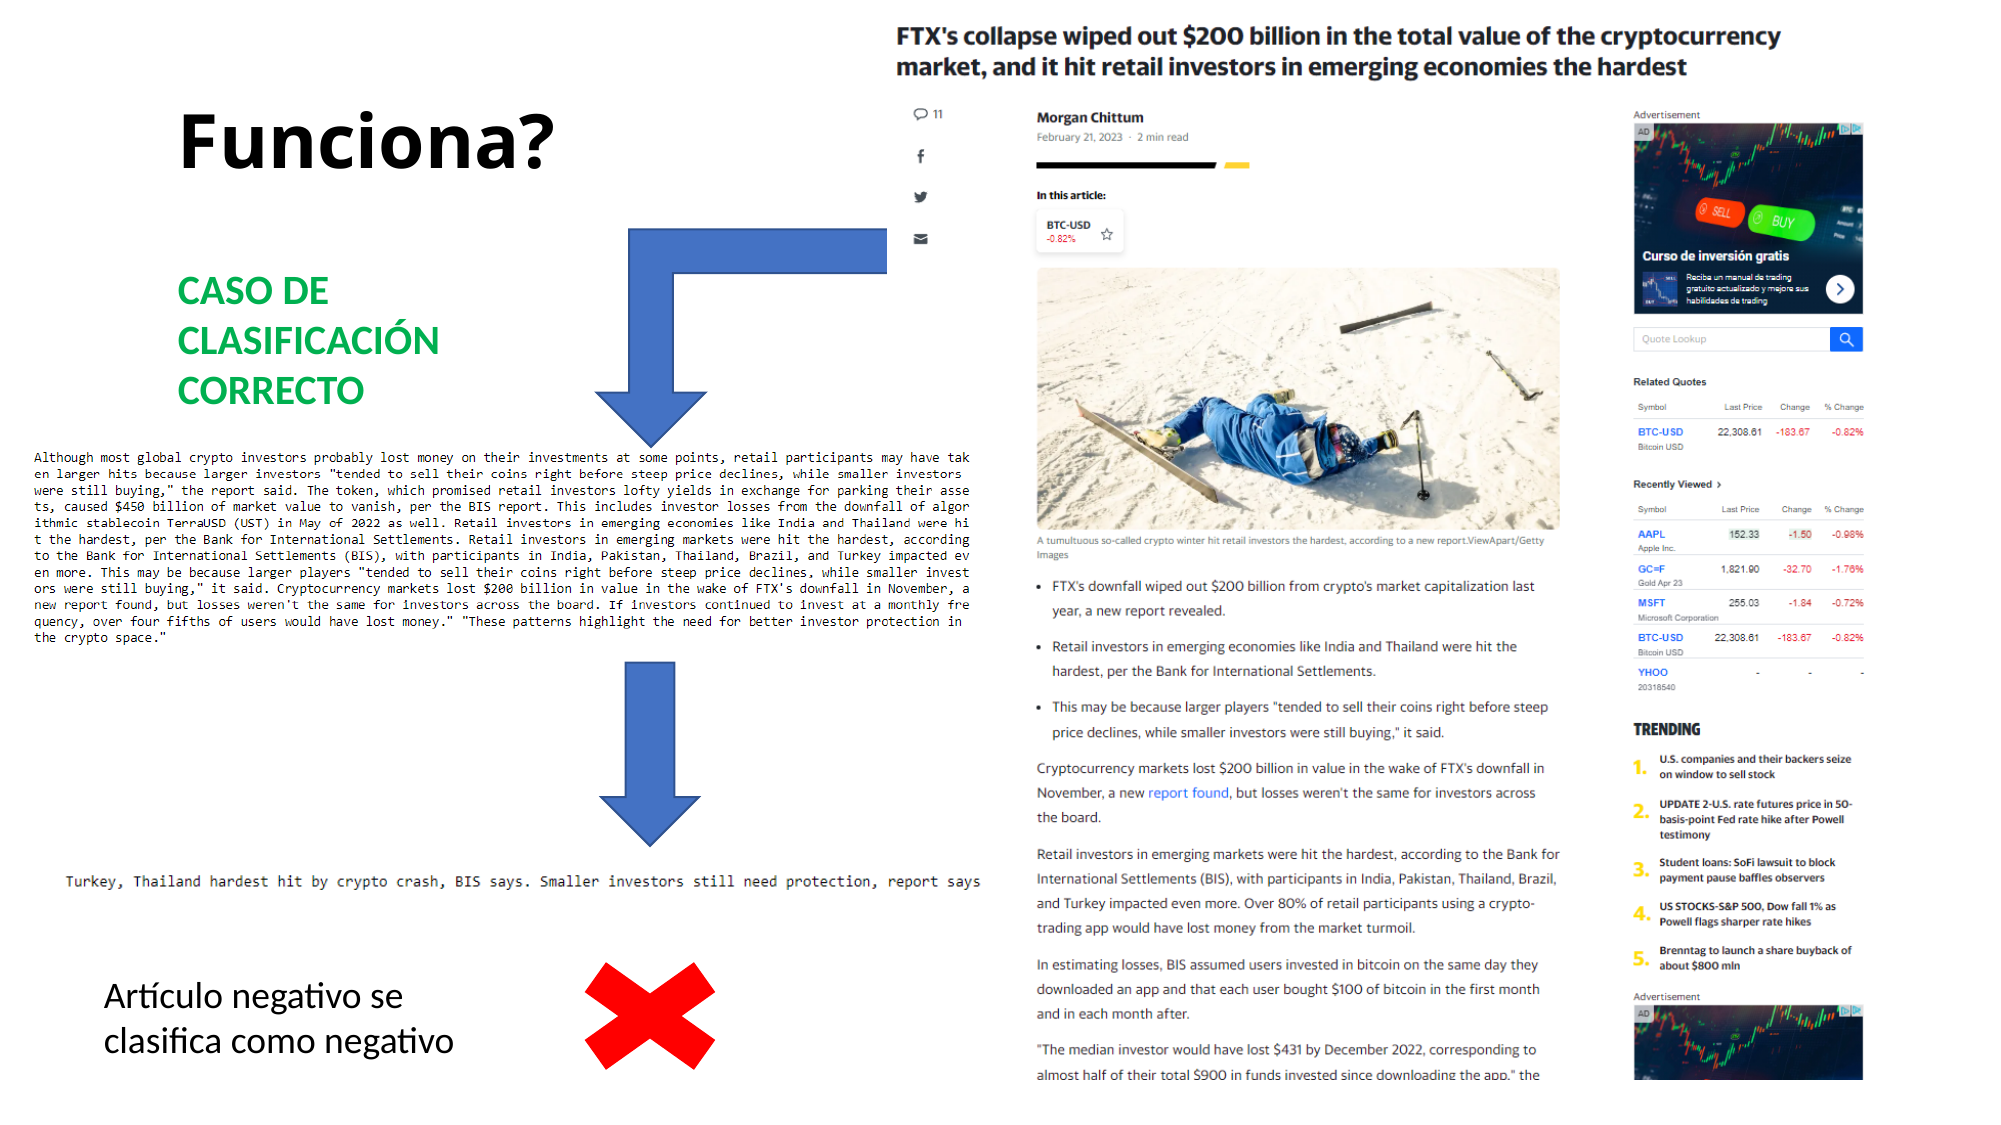

# Funciona?
CASO DE CLASIFICACIÓN CORRECTO
Artículo negativo se clasifica como negativo